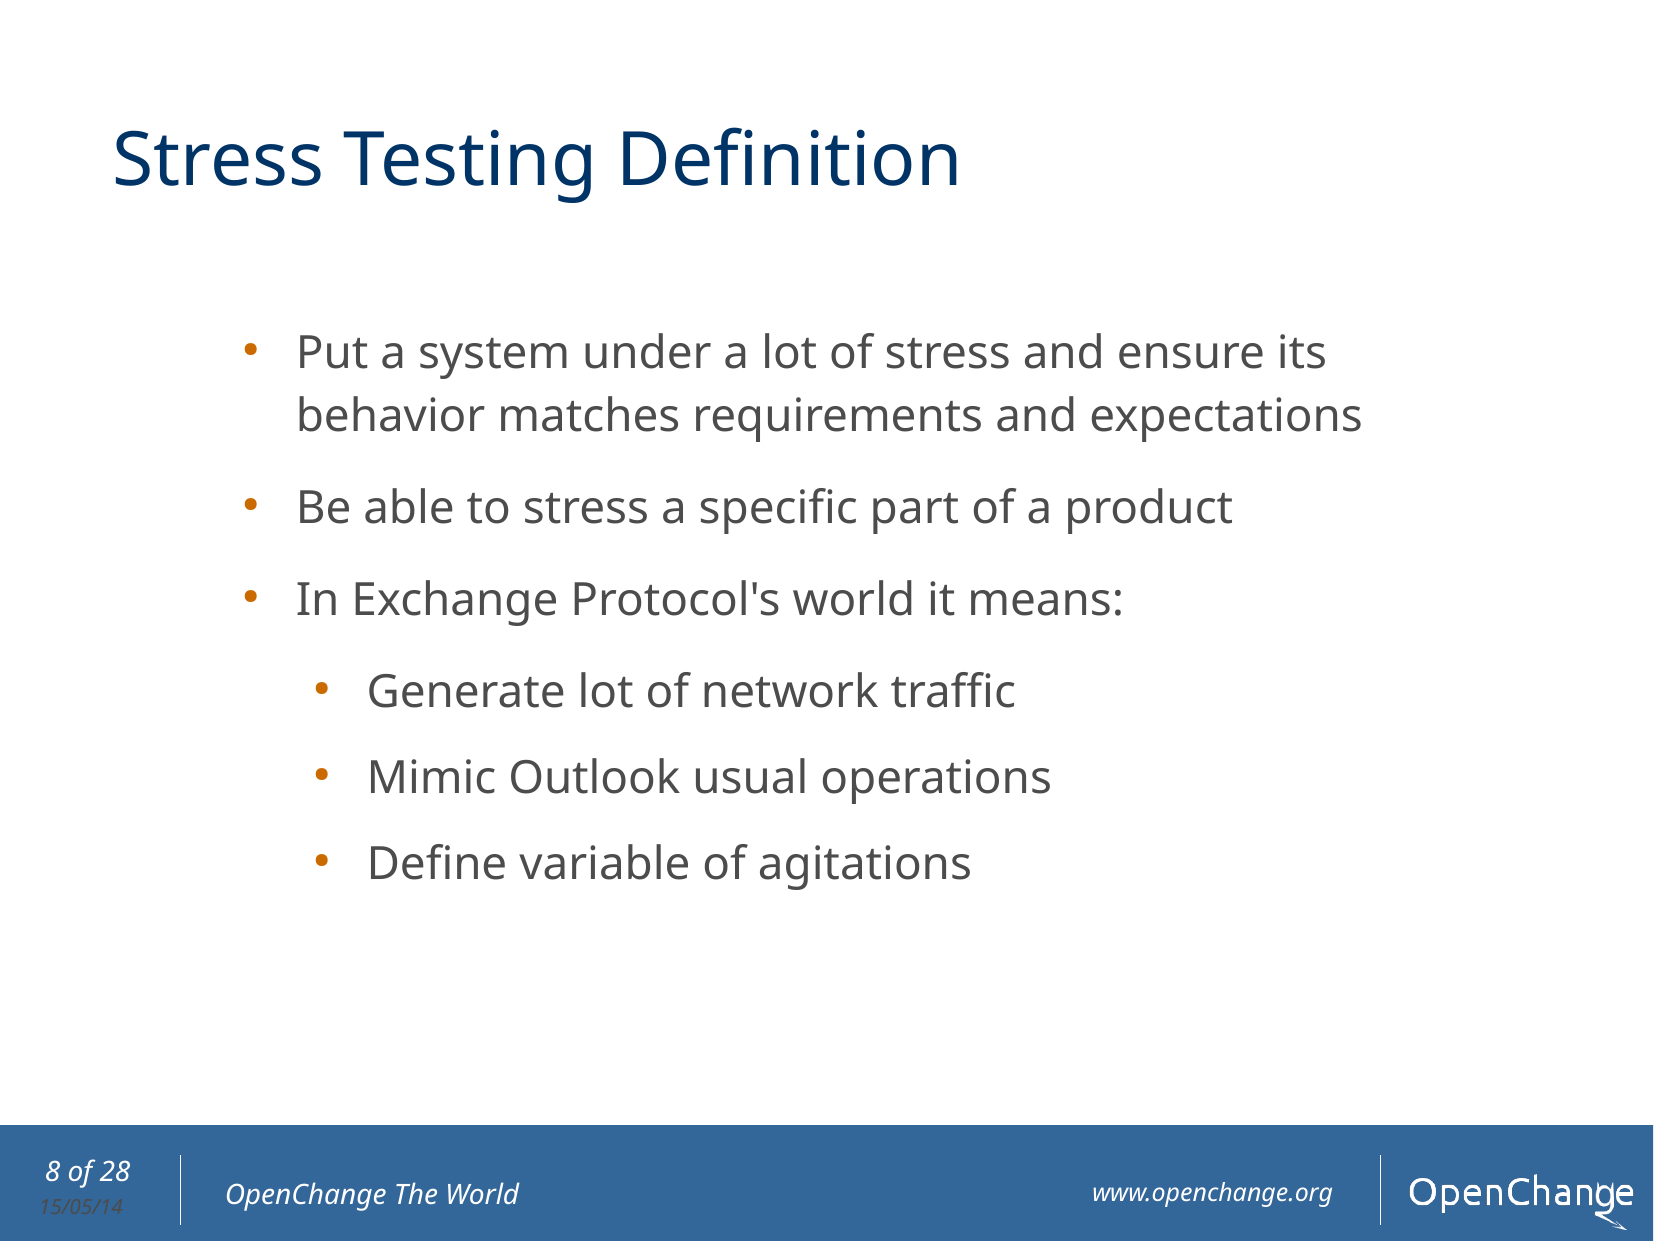

# Stress Testing Definition
Put a system under a lot of stress and ensure its behavior matches requirements and expectations
Be able to stress a specific part of a product
In Exchange Protocol's world it means:
Generate lot of network traffic
Mimic Outlook usual operations
Define variable of agitations